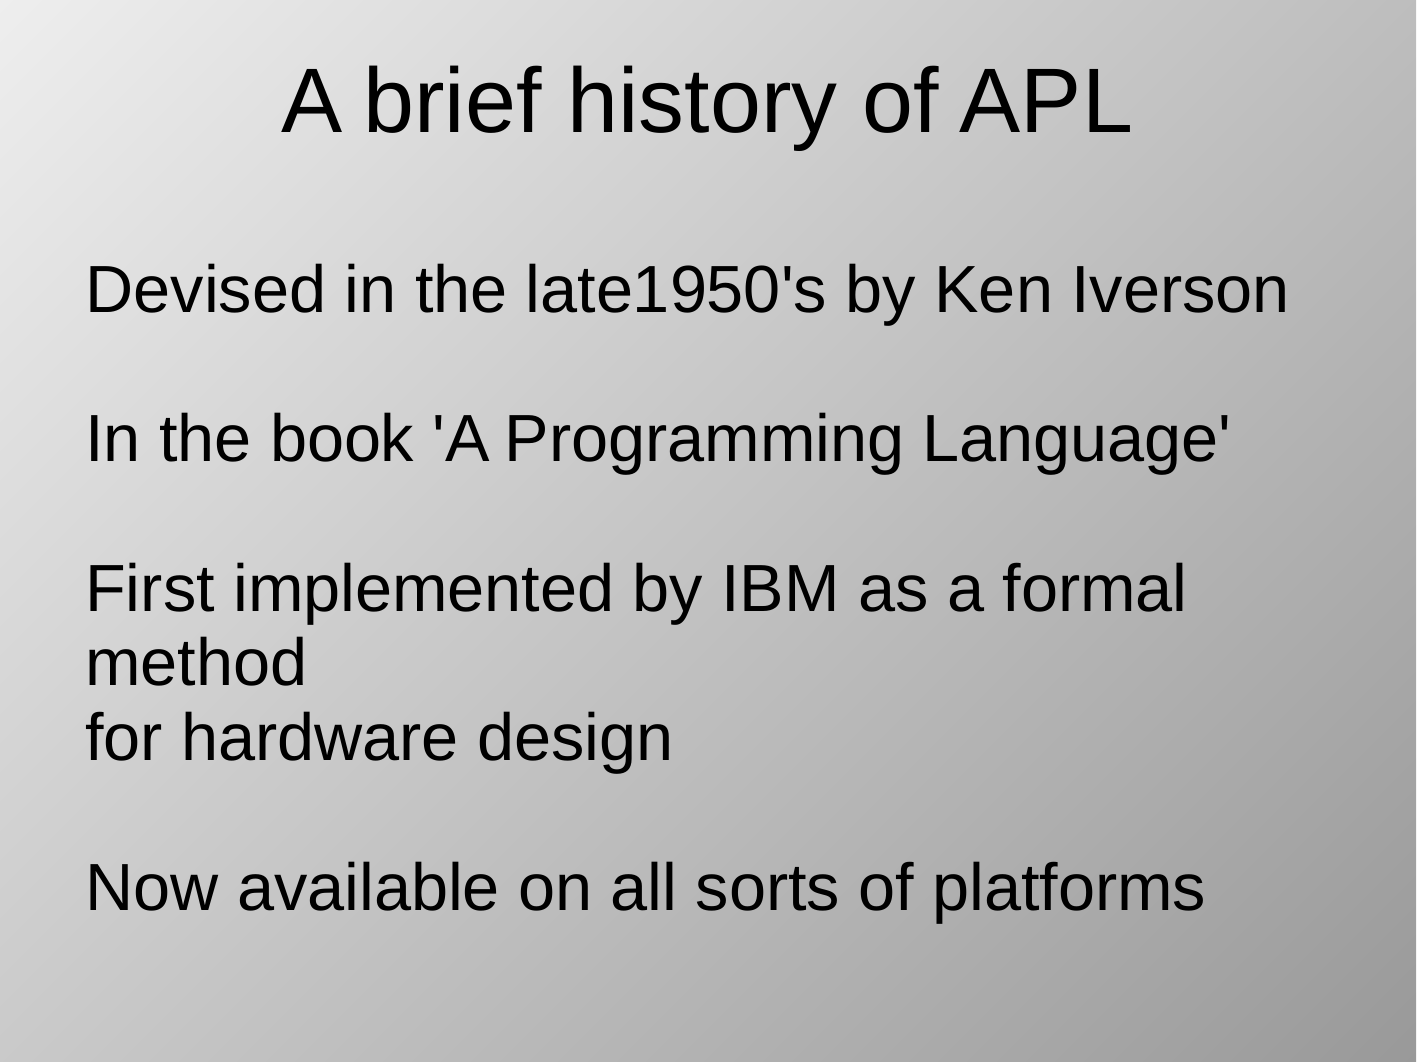

A brief history of APL
Devised in the late1950's by Ken Iverson
In the book 'A Programming Language'
First implemented by IBM as a formal method
for hardware design
Now available on all sorts of platforms